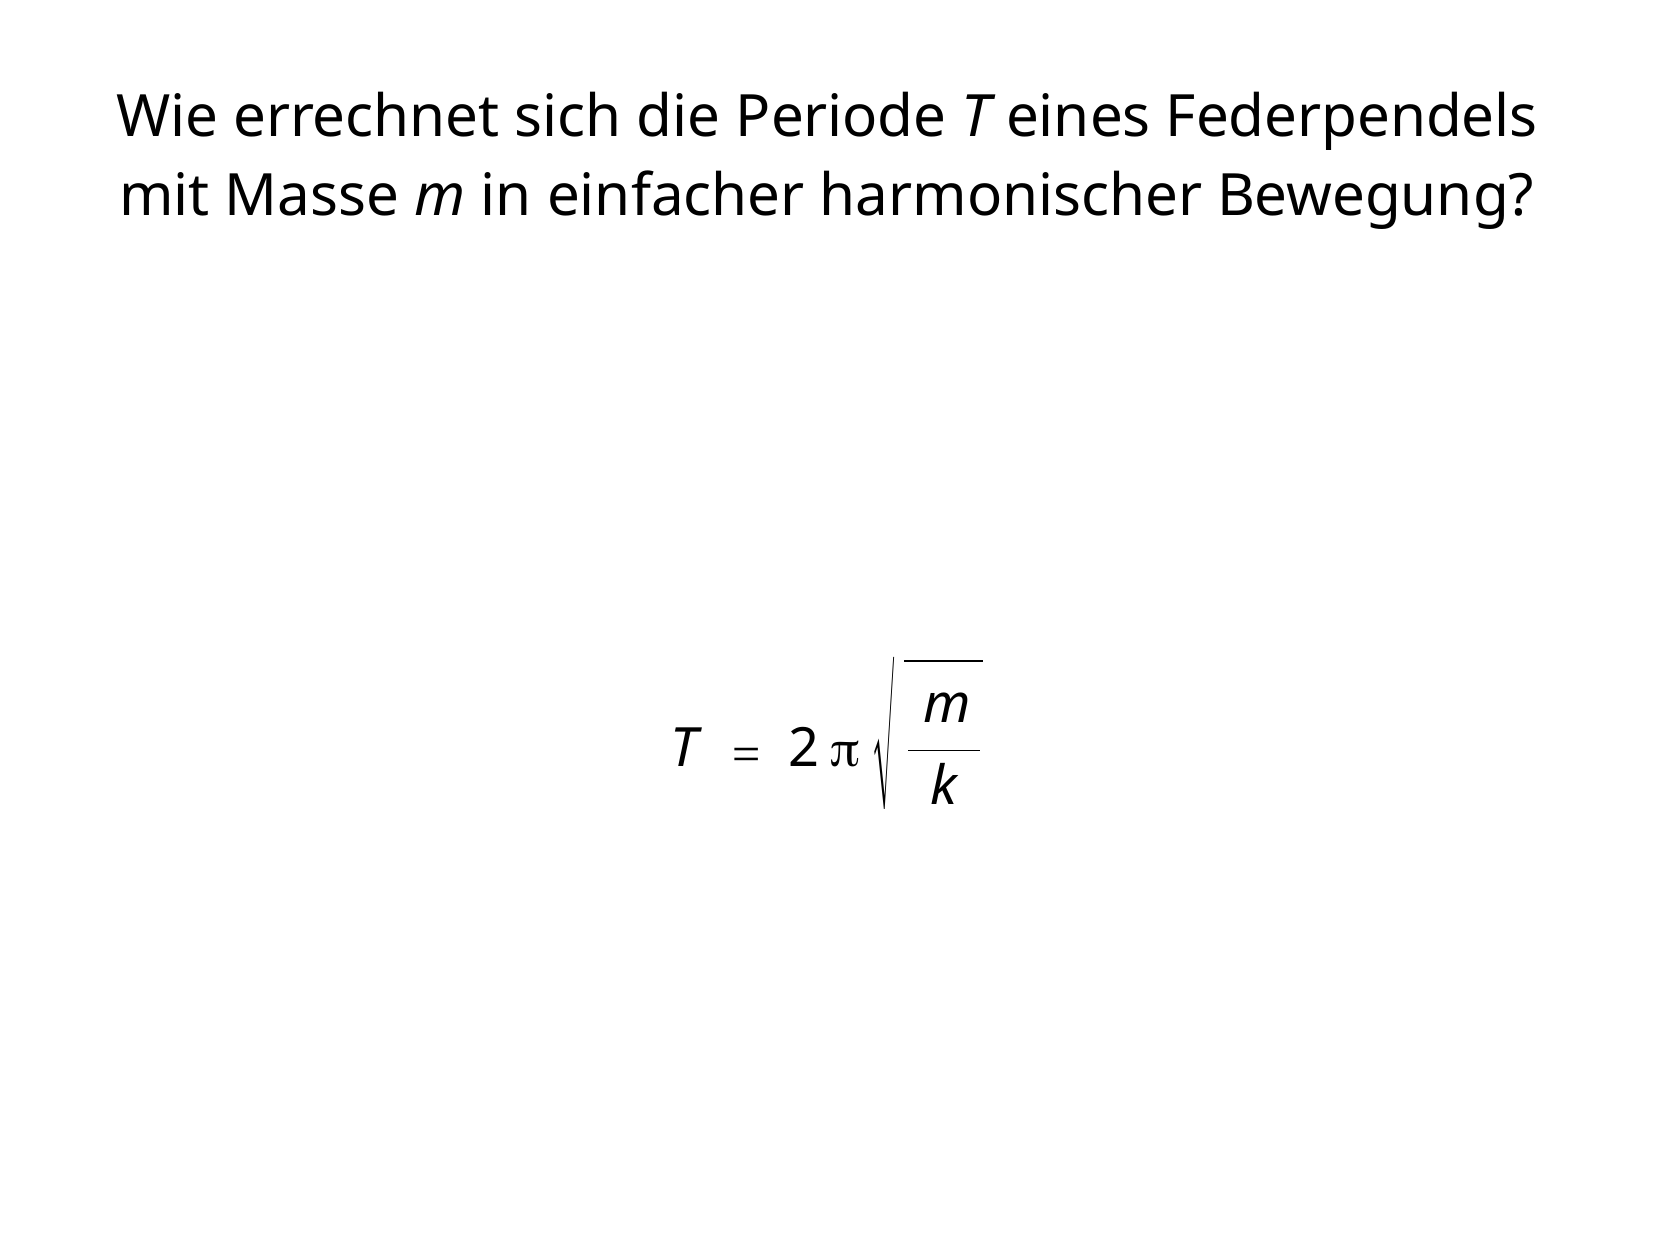

# Wie errechnet sich die Periode T eines Federpendels mit Masse m in einfacher harmonischer Bewegung?